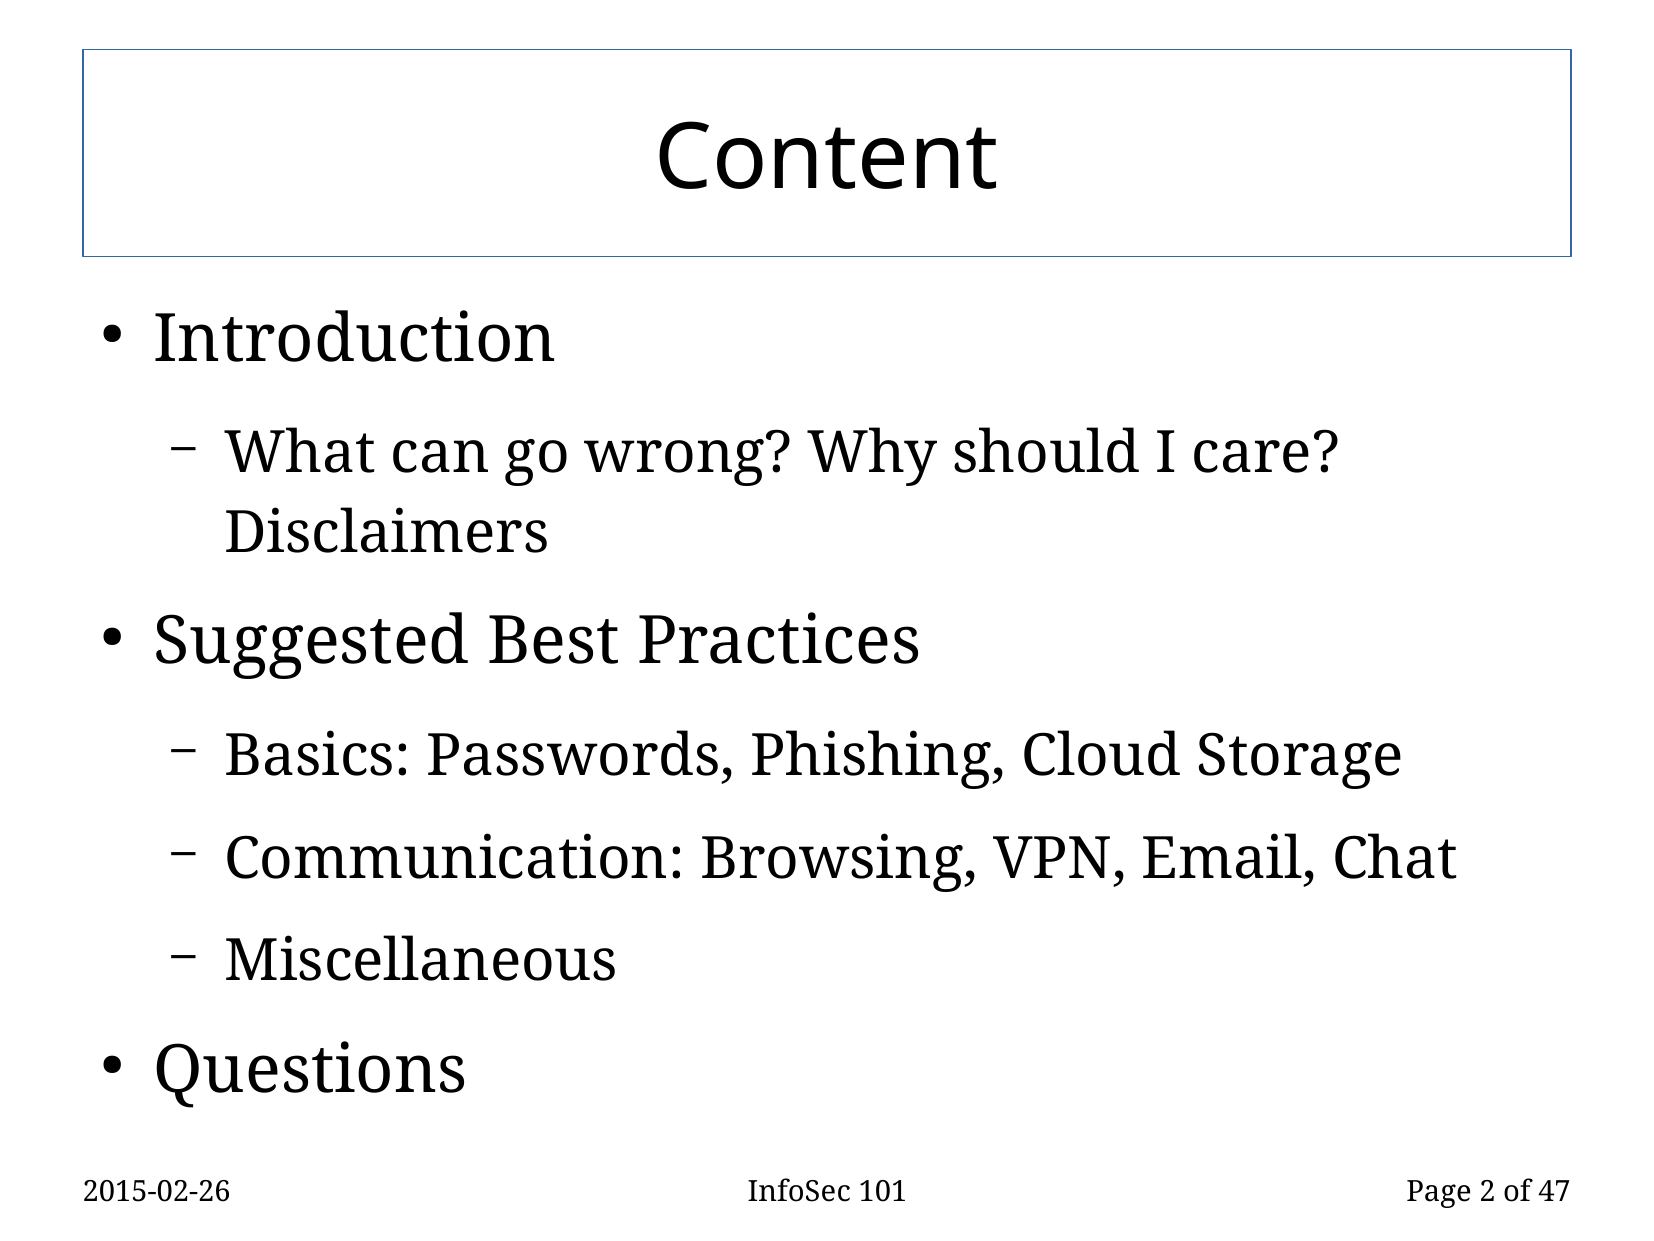

# Content
Introduction
What can go wrong? Why should I care? Disclaimers
Suggested Best Practices
Basics: Passwords, Phishing, Cloud Storage
Communication: Browsing, VPN, Email, Chat
Miscellaneous
Questions
2015-02-26
InfoSec 101
2